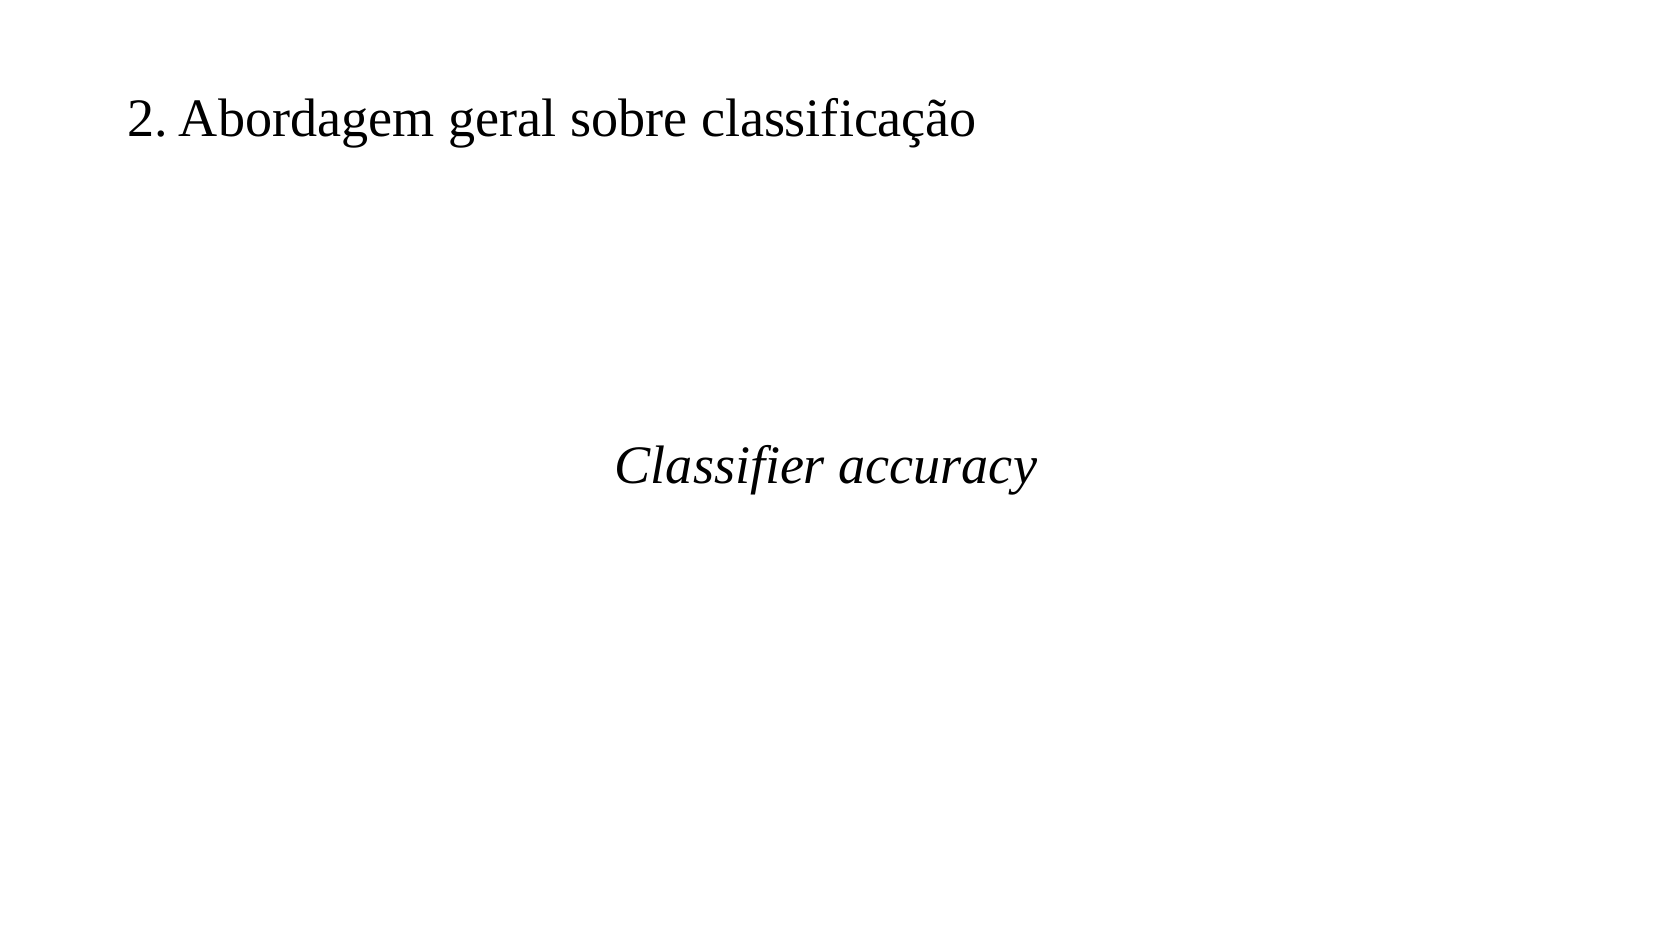

2. Abordagem geral sobre classificação
Classifier accuracy